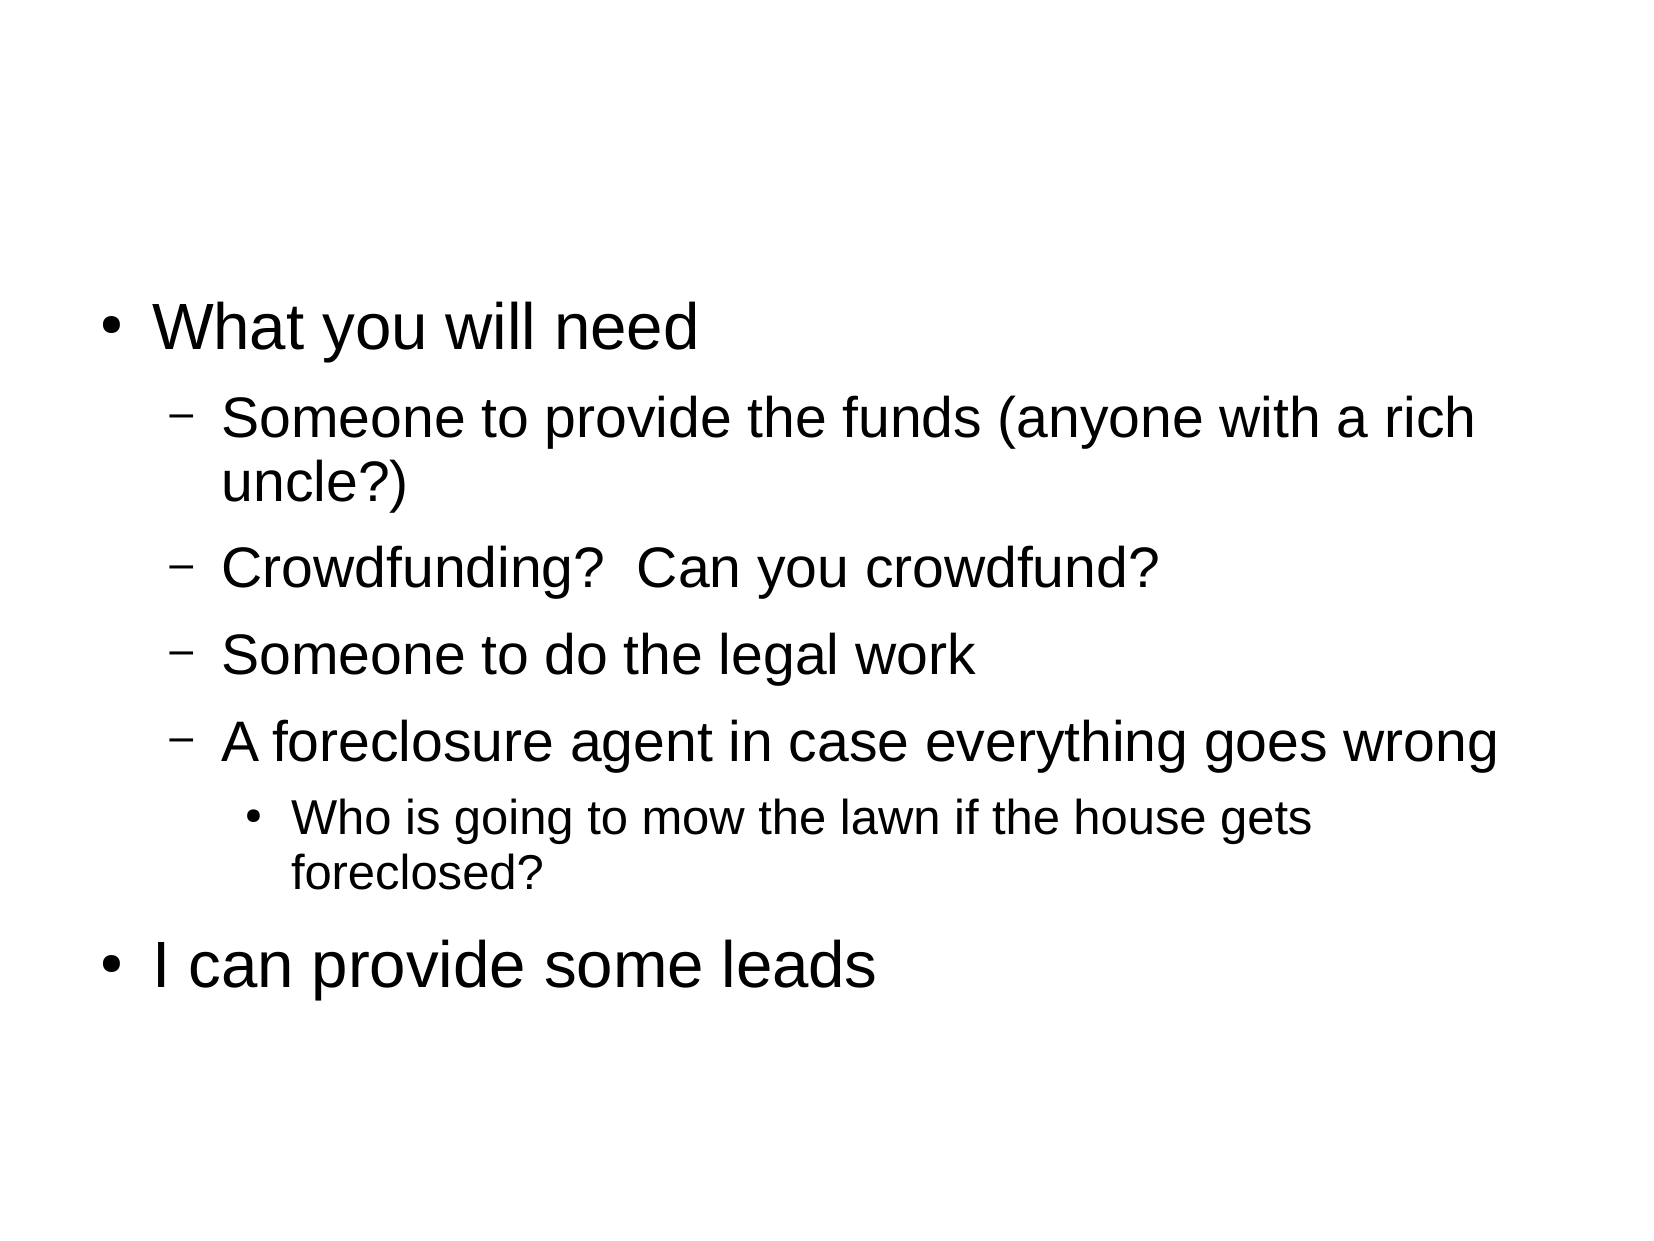

#
What you will need
Someone to provide the funds (anyone with a rich uncle?)
Crowdfunding? Can you crowdfund?
Someone to do the legal work
A foreclosure agent in case everything goes wrong
Who is going to mow the lawn if the house gets foreclosed?
I can provide some leads